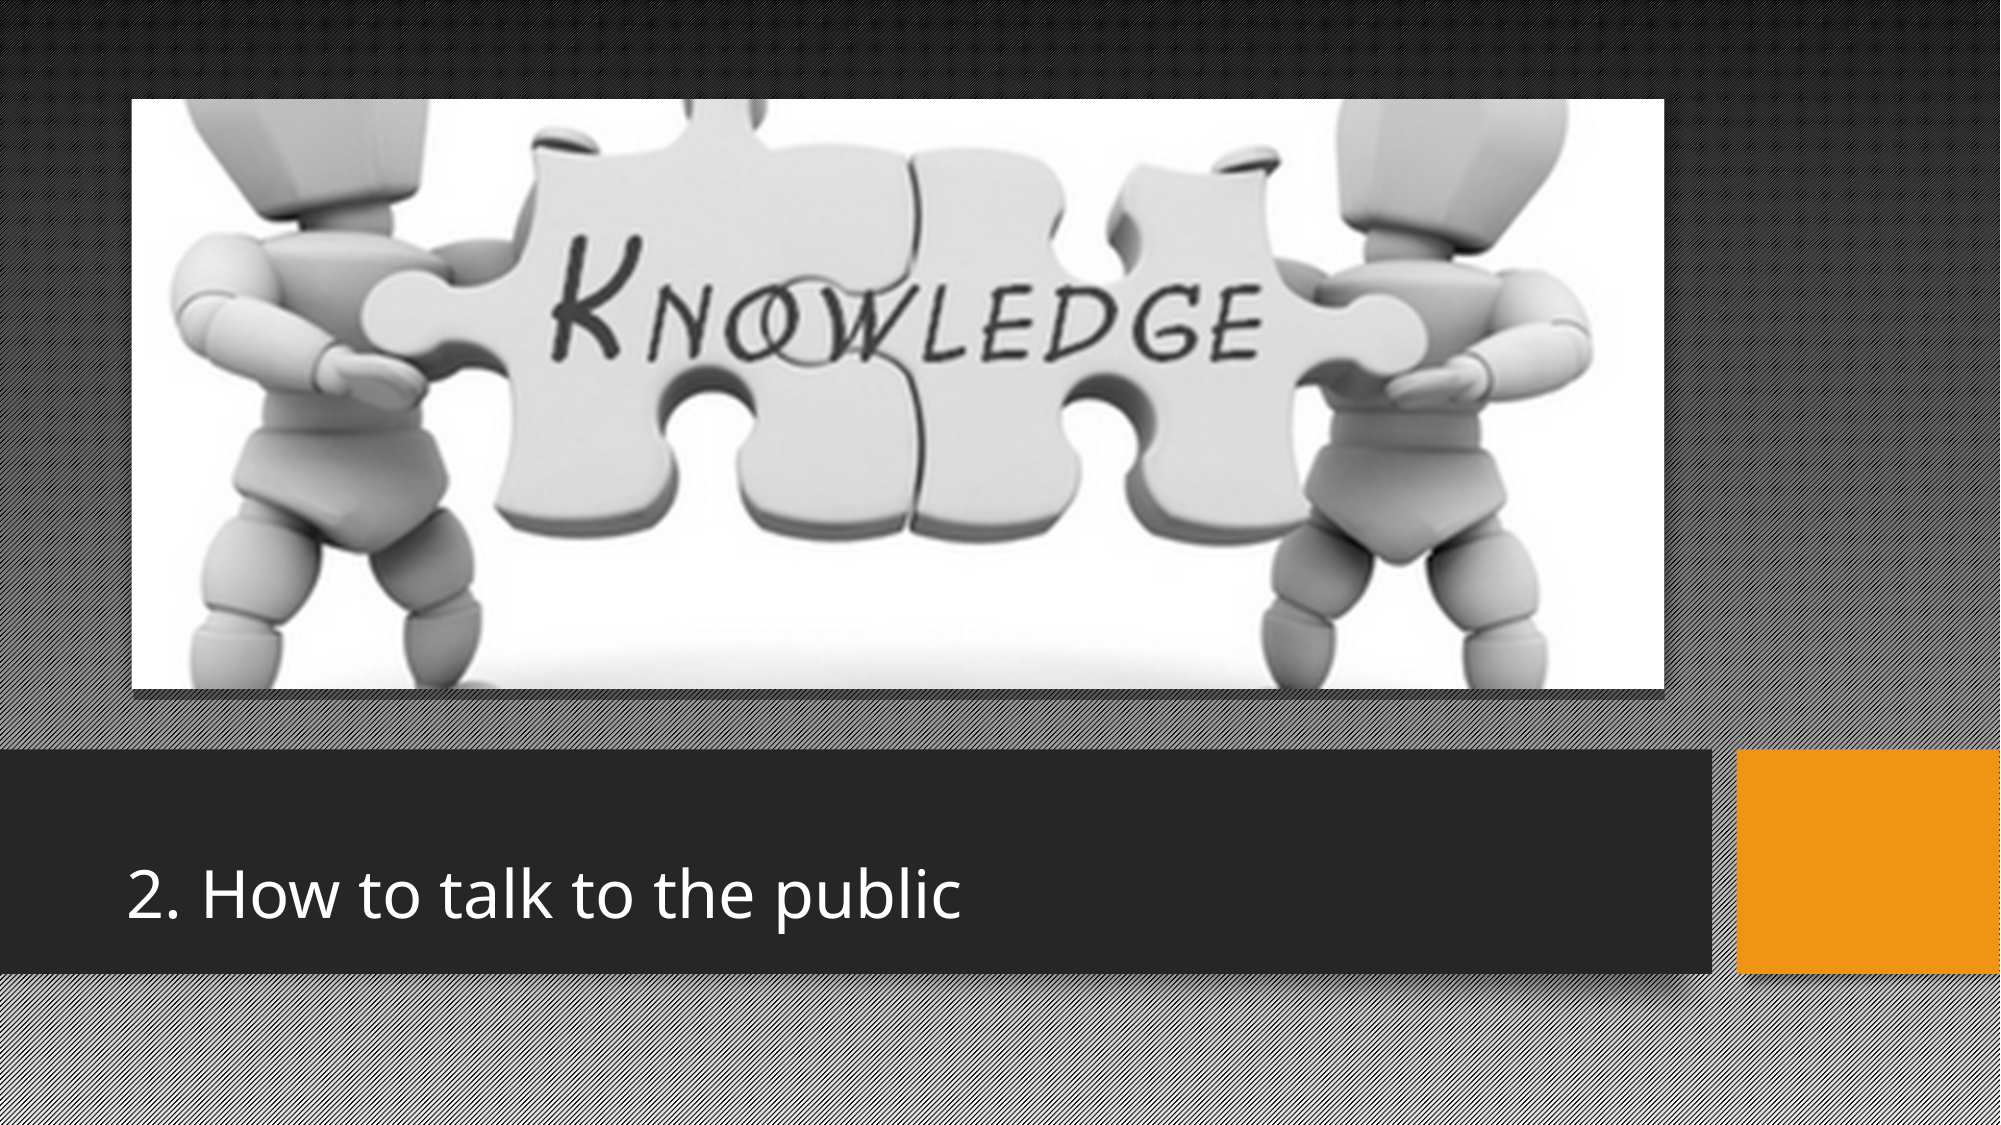

# 2. How to talk to the public